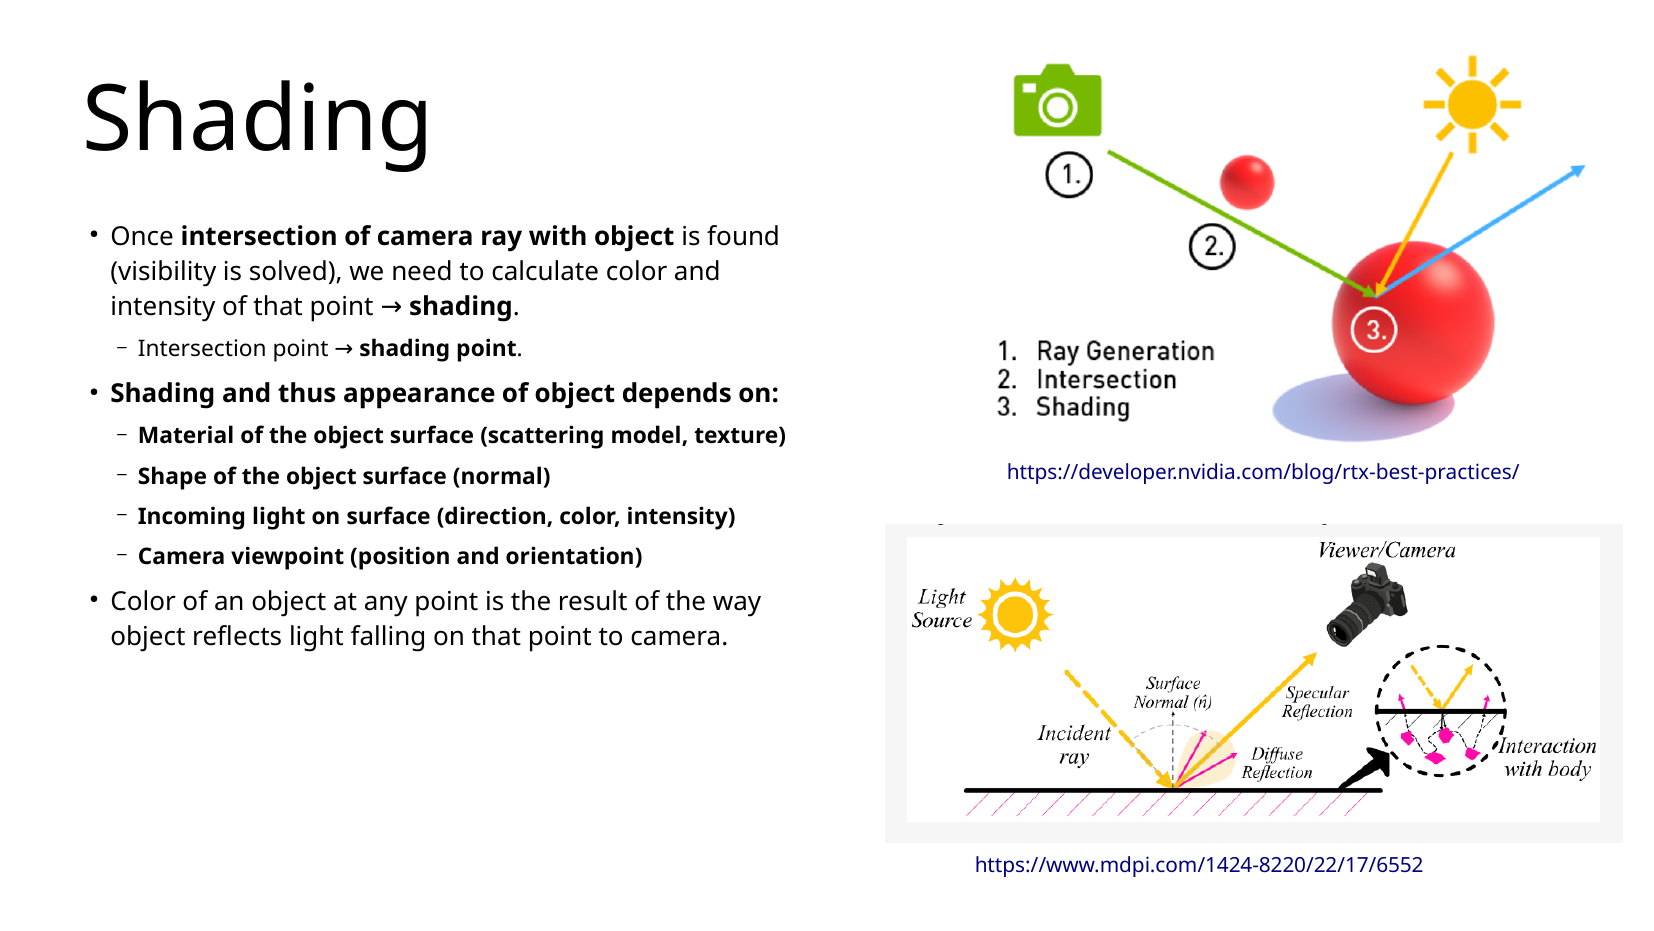

# Shading
Once intersection of camera ray with object is found (visibility is solved), we need to calculate color and intensity of that point → shading.
Intersection point → shading point.
Shading and thus appearance of object depends on:
Material of the object surface (scattering model, texture)
Shape of the object surface (normal)
Incoming light on surface (direction, color, intensity)
Camera viewpoint (position and orientation)
Color of an object at any point is the result of the way object reflects light falling on that point to camera.
https://developer.nvidia.com/blog/rtx-best-practices/
https://www.mdpi.com/1424-8220/22/17/6552